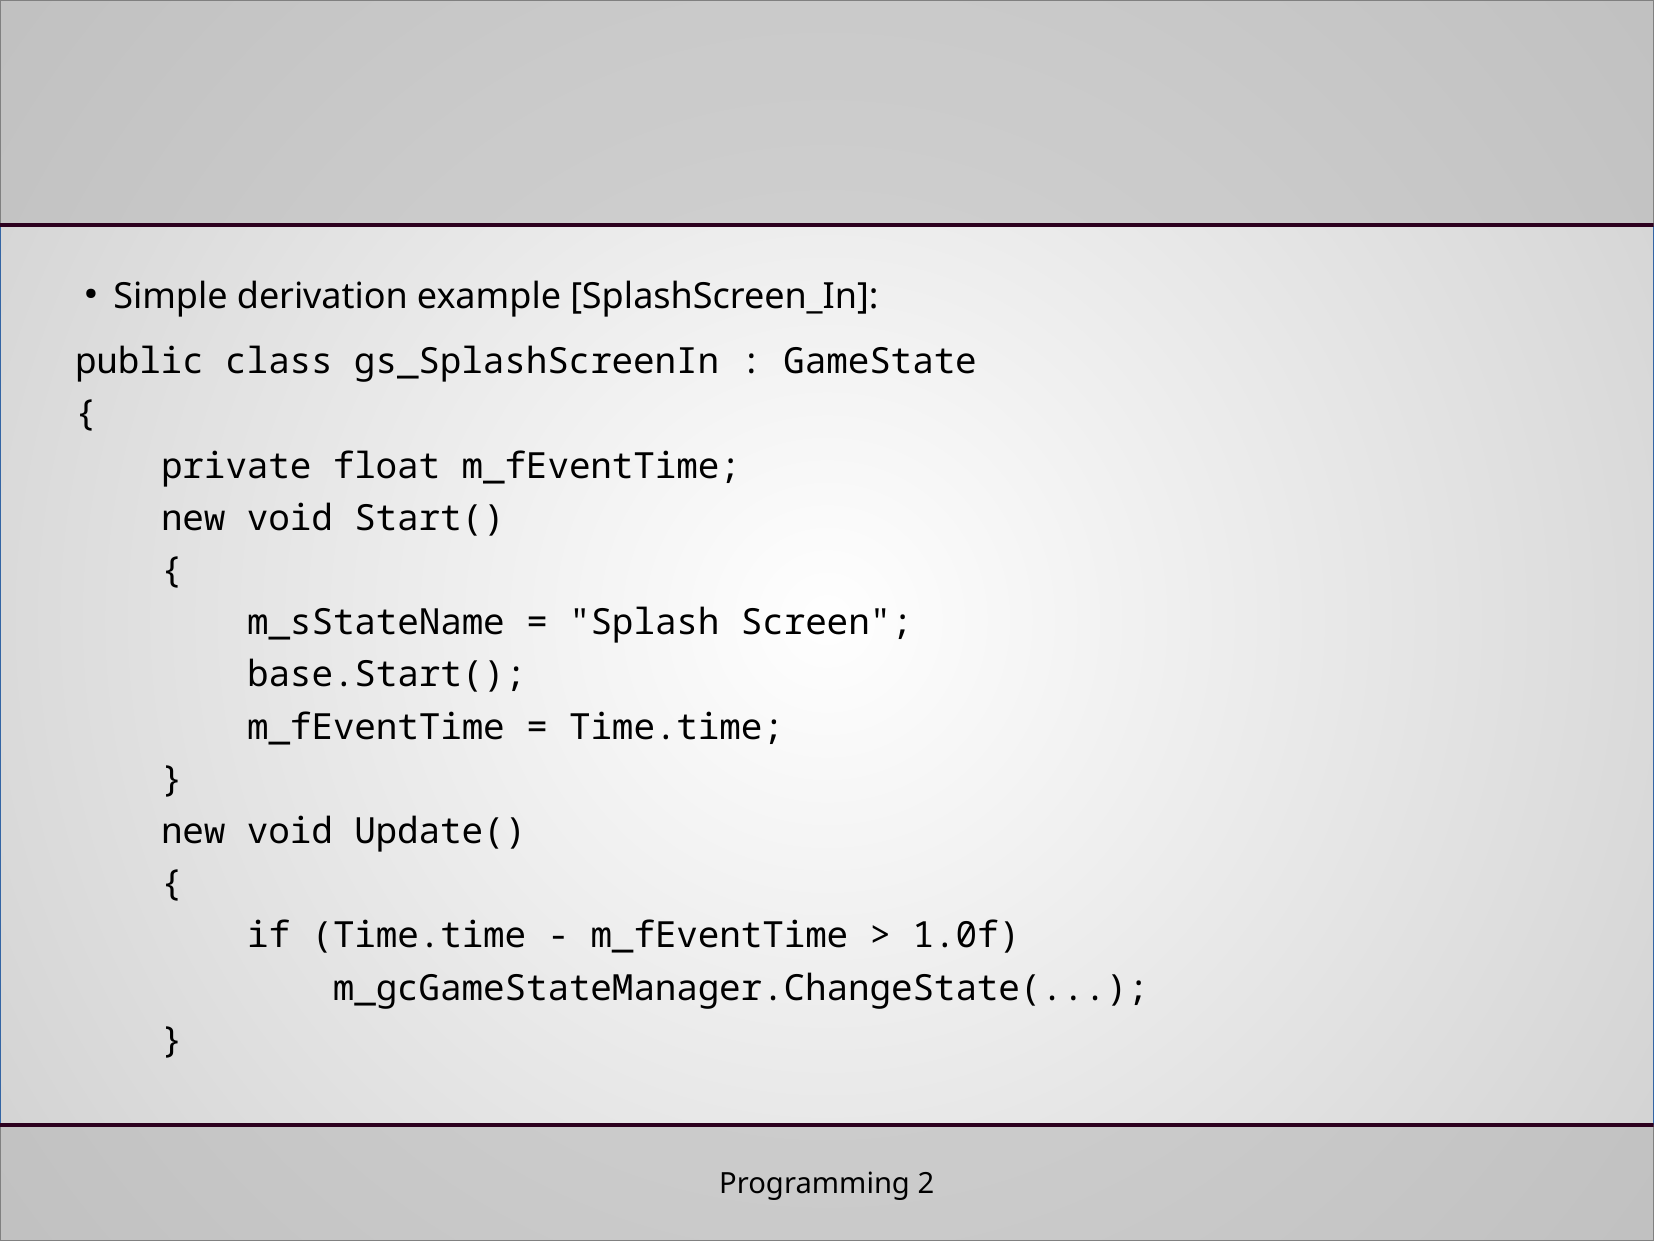

#
Simple derivation example [SplashScreen_In]:
public class gs_SplashScreenIn : GameState
{
 private float m_fEventTime;
 new void Start()
 {
 m_sStateName = "Splash Screen";
 base.Start();
 m_fEventTime = Time.time;
 }
 new void Update()
 {
 if (Time.time - m_fEventTime > 1.0f)
 m_gcGameStateManager.ChangeState(...);
 }